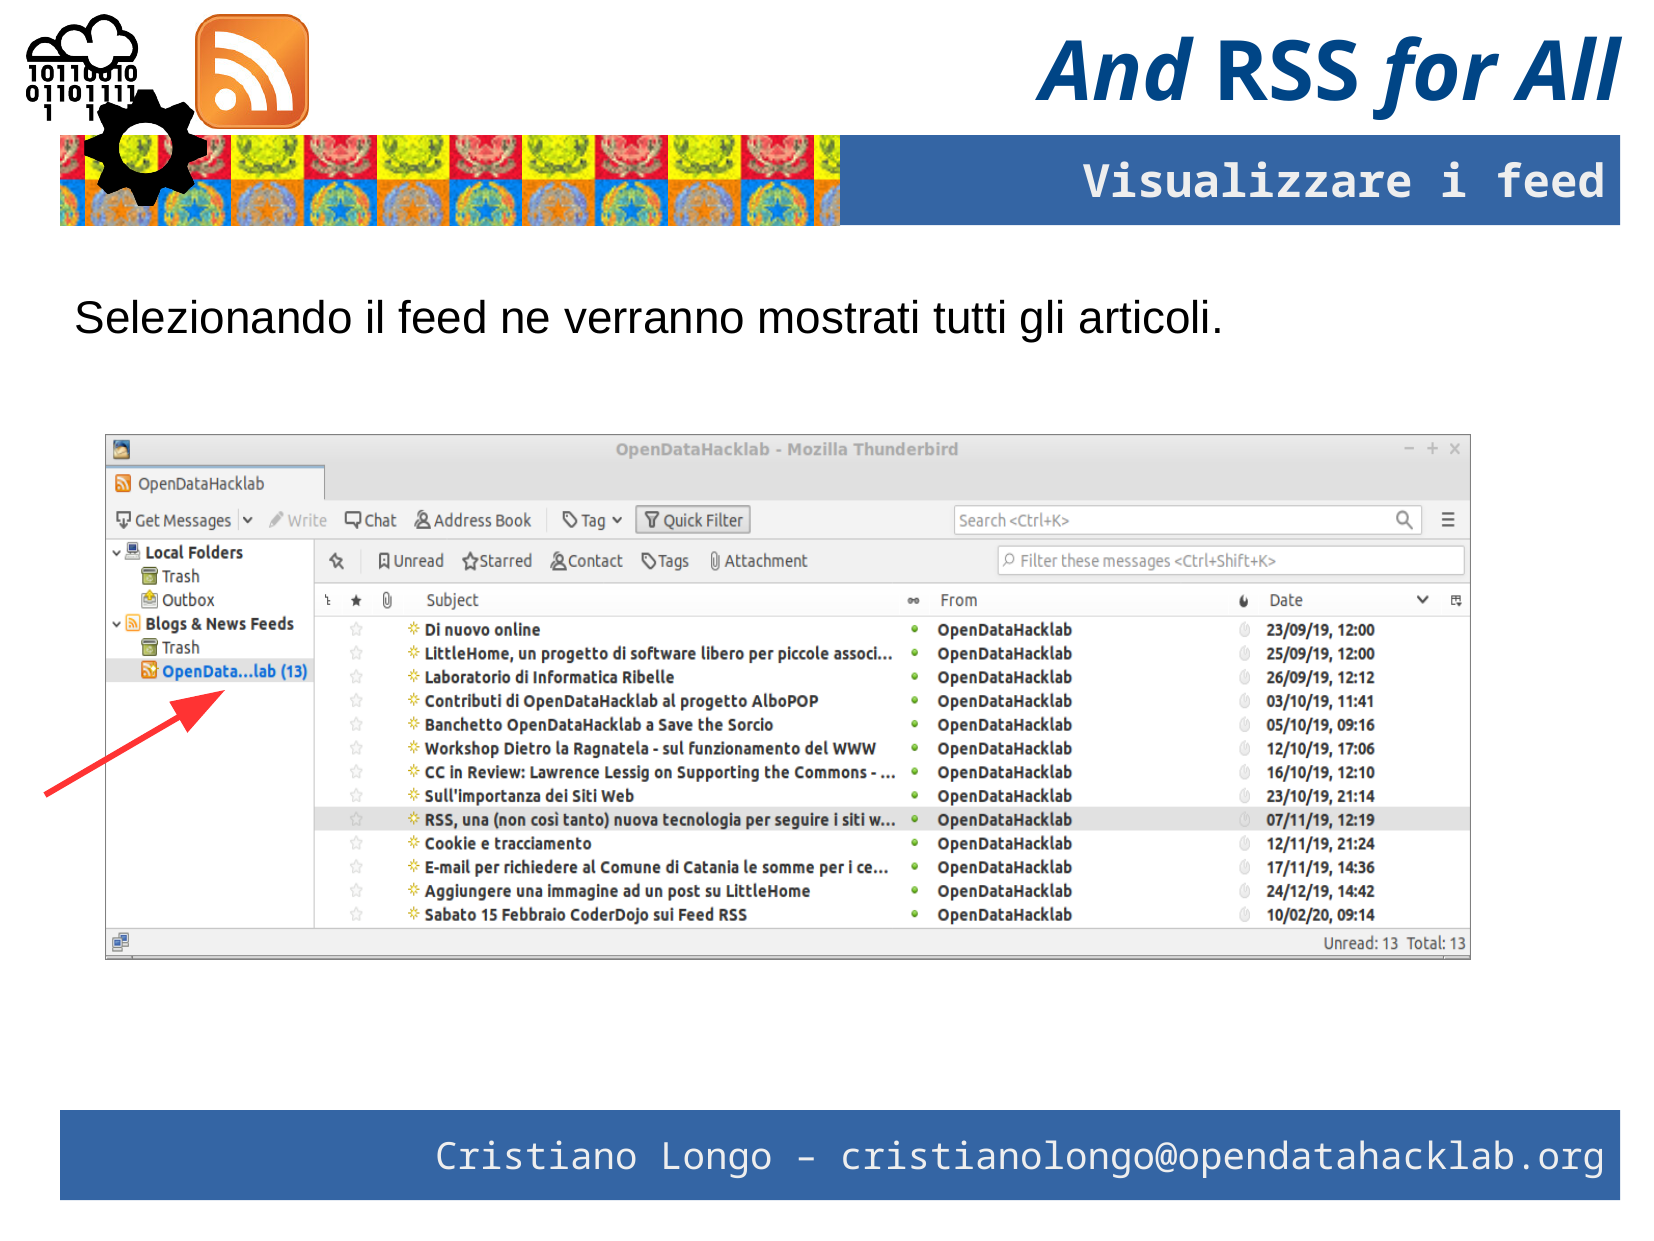

And RSS for All
Visualizzare i feed
Selezionando il feed ne verranno mostrati tutti gli articoli.
Cristiano Longo – cristianolongo@opendatahacklab.org